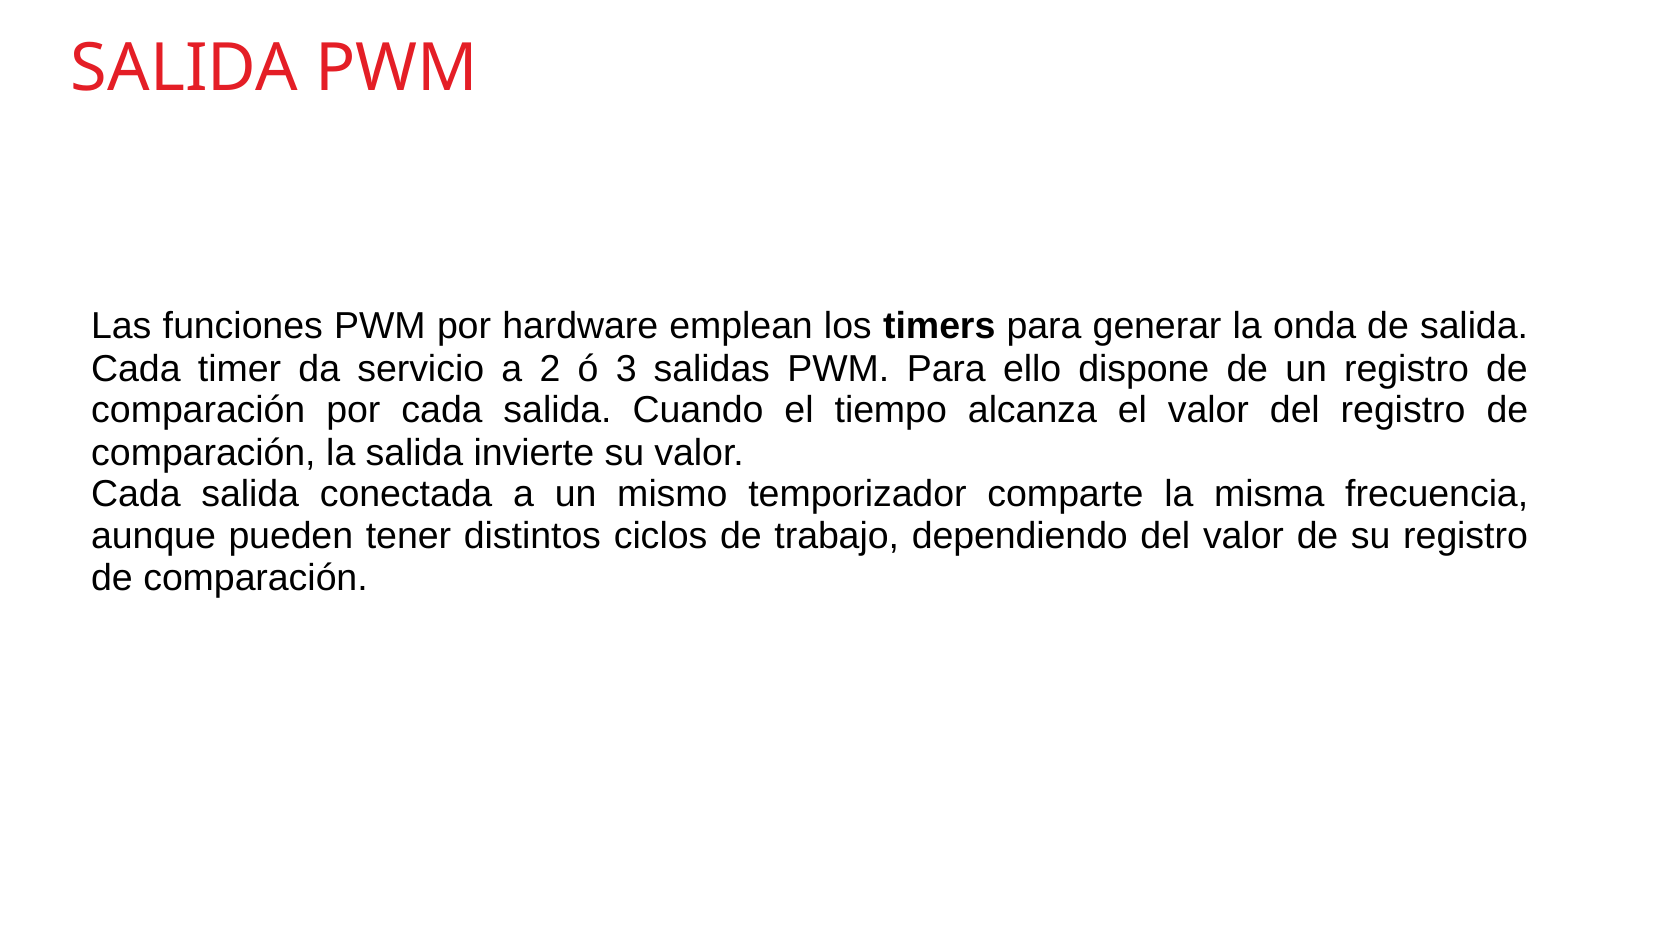

# SALIDA PWM
Las funciones PWM por hardware emplean los timers para generar la onda de salida. Cada timer da servicio a 2 ó 3 salidas PWM. Para ello dispone de un registro de comparación por cada salida. Cuando el tiempo alcanza el valor del registro de comparación, la salida invierte su valor.
Cada salida conectada a un mismo temporizador comparte la misma frecuencia, aunque pueden tener distintos ciclos de trabajo, dependiendo del valor de su registro de comparación.